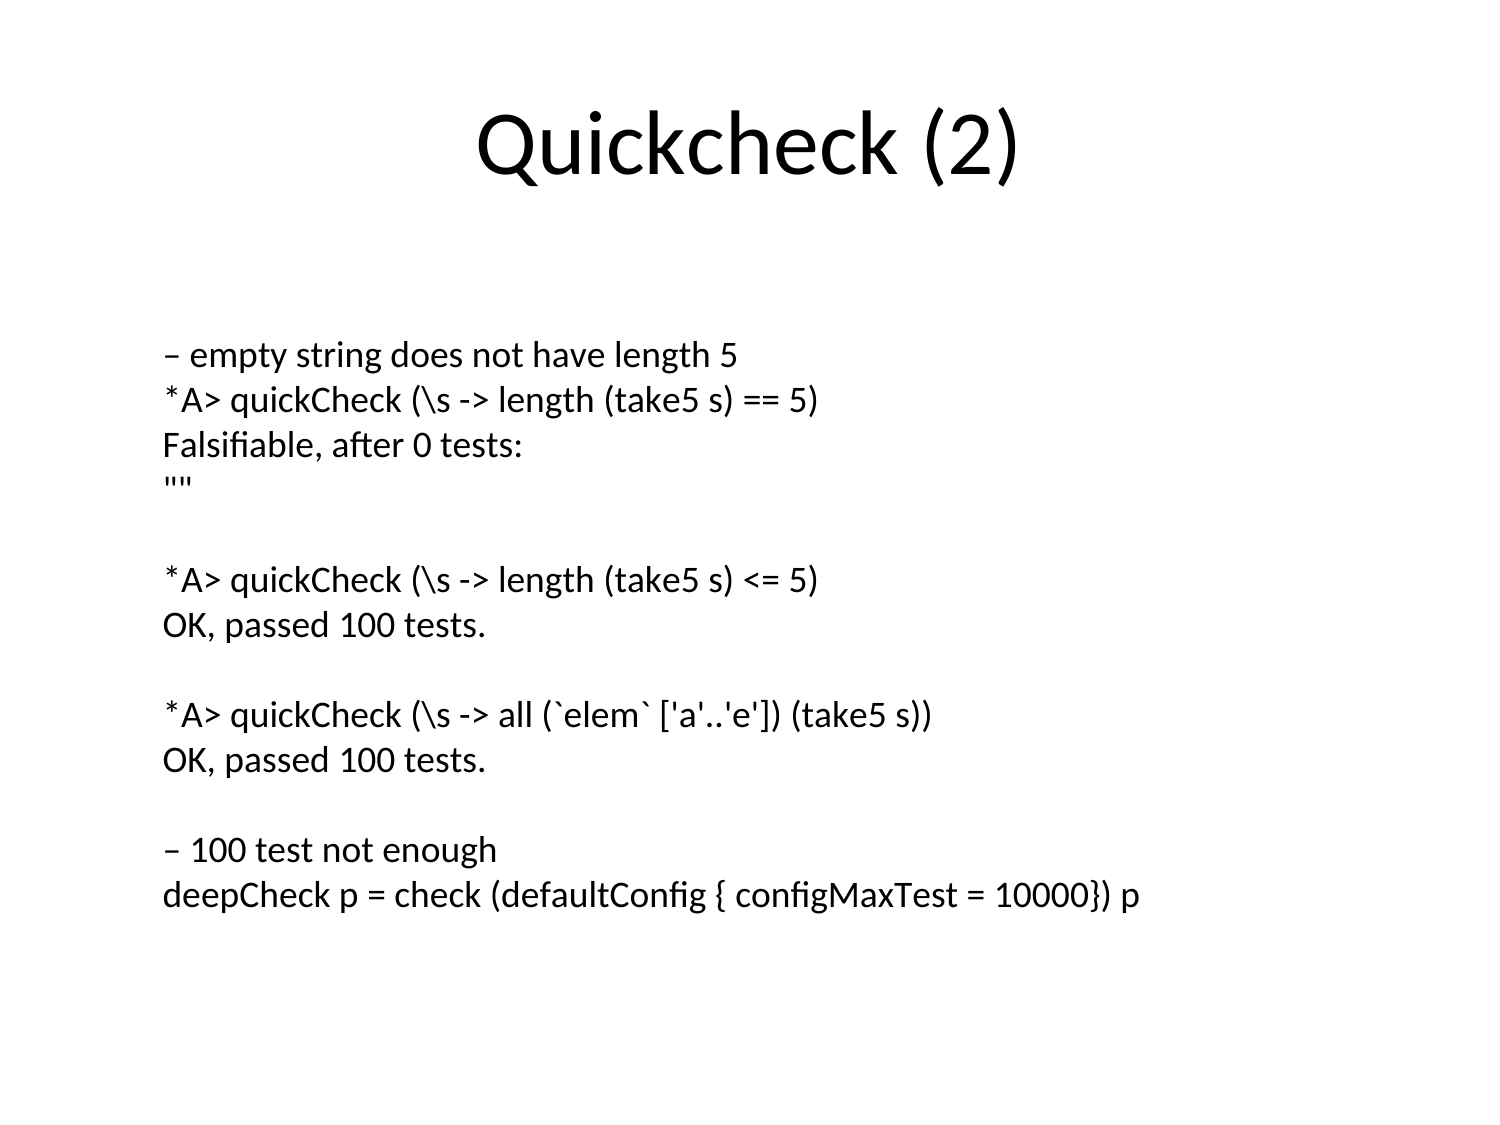

# Quickcheck (2)
– empty string does not have length 5
*A> quickCheck (\s -> length (take5 s) == 5)
Falsifiable, after 0 tests:
""
*A> quickCheck (\s -> length (take5 s) <= 5)
OK, passed 100 tests.
*A> quickCheck (\s -> all (`elem` ['a'..'e']) (take5 s))
OK, passed 100 tests.
– 100 test not enough
deepCheck p = check (defaultConfig { configMaxTest = 10000}) p